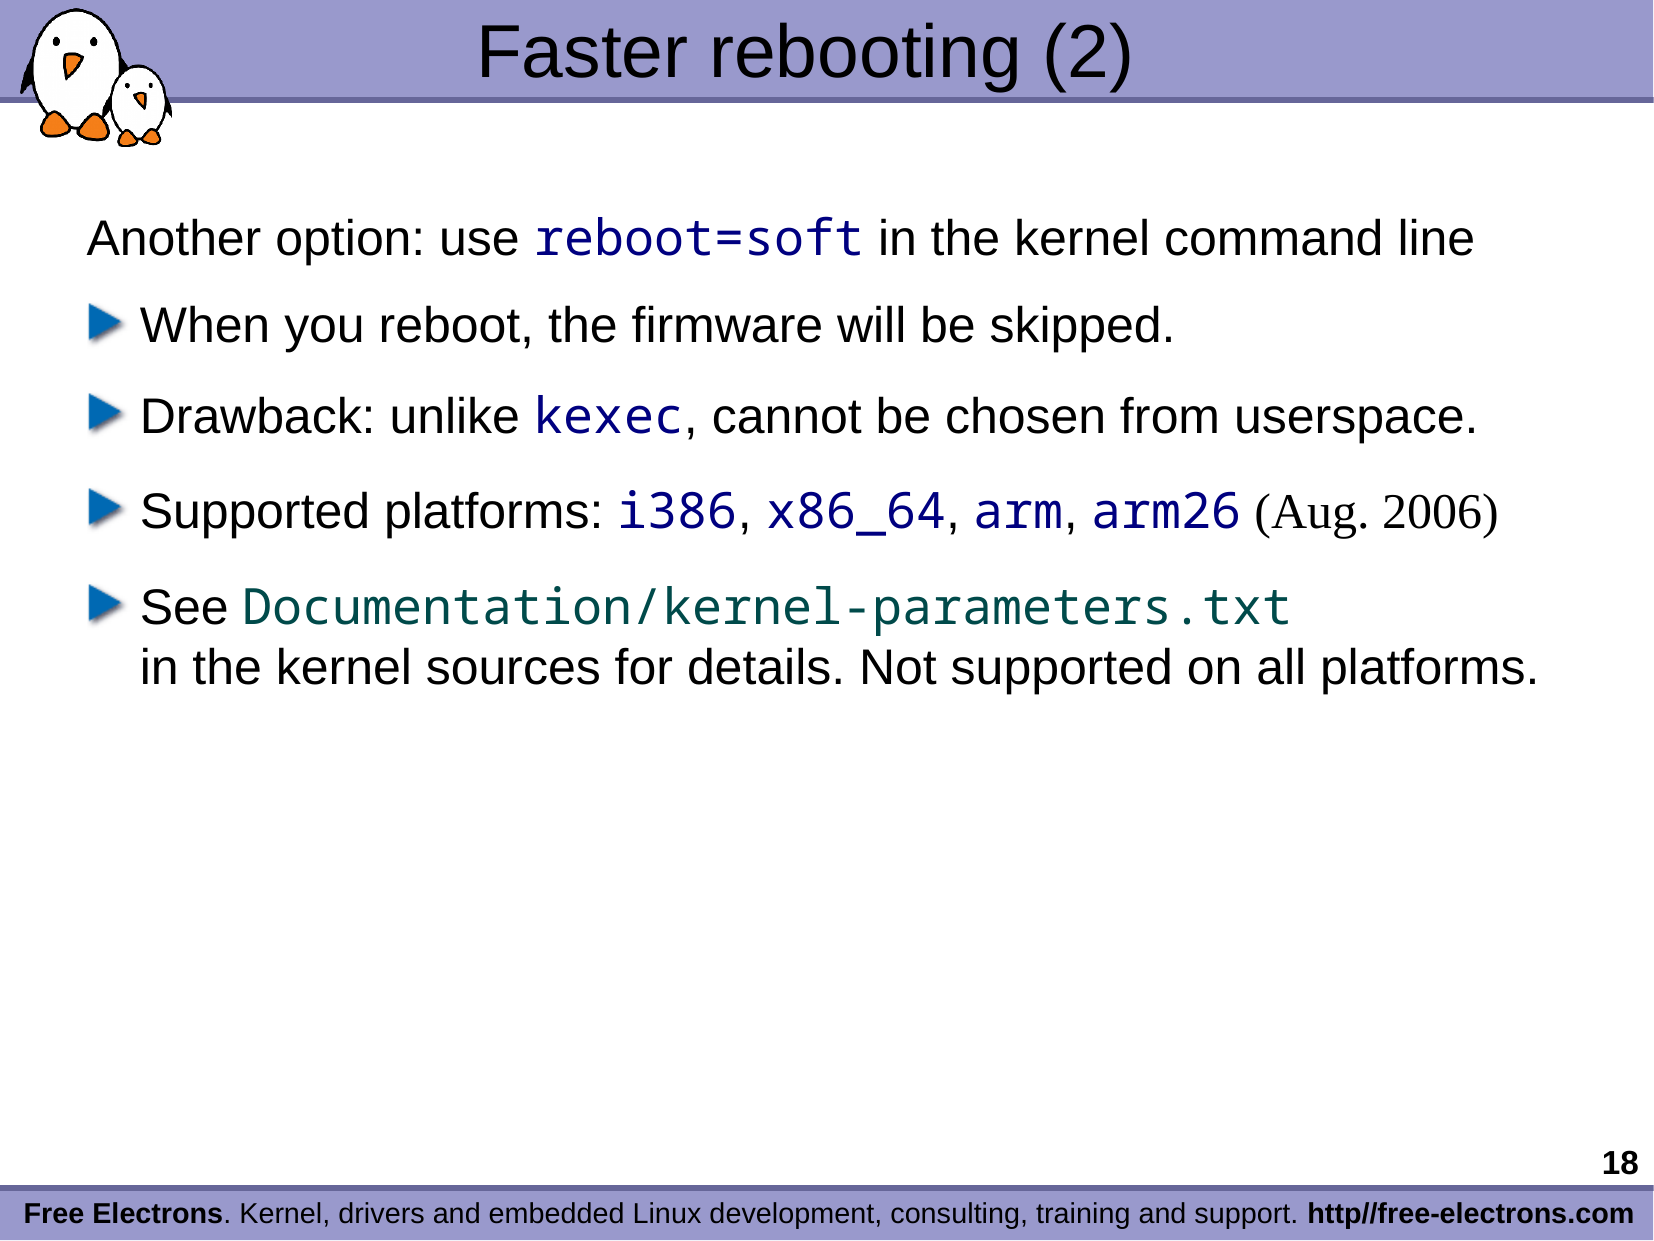

# Faster rebooting (2)
Another option: use reboot=soft in the kernel command line
When you reboot, the firmware will be skipped.
Drawback: unlike kexec, cannot be chosen from userspace.
Supported platforms: i386, x86_64, arm, arm26 (Aug. 2006)
See Documentation/kernel-parameters.txt
in the kernel sources for details. Not supported on all platforms.